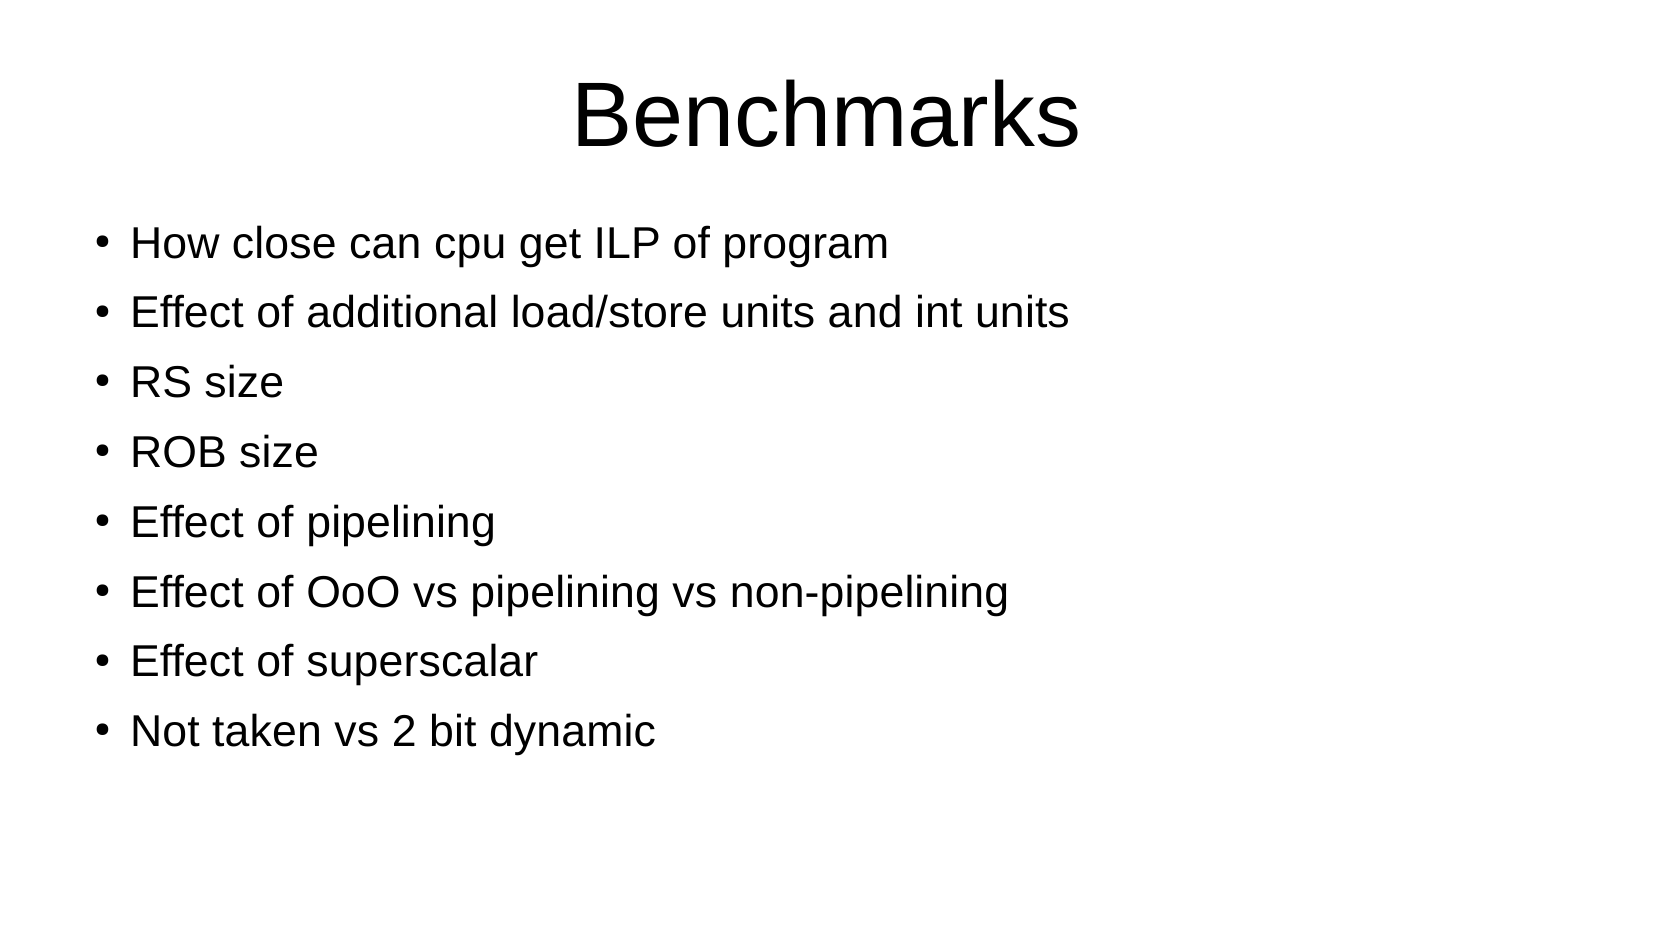

# Benchmarks
How close can cpu get ILP of program
Effect of additional load/store units and int units
RS size
ROB size
Effect of pipelining
Effect of OoO vs pipelining vs non-pipelining
Effect of superscalar
Not taken vs 2 bit dynamic